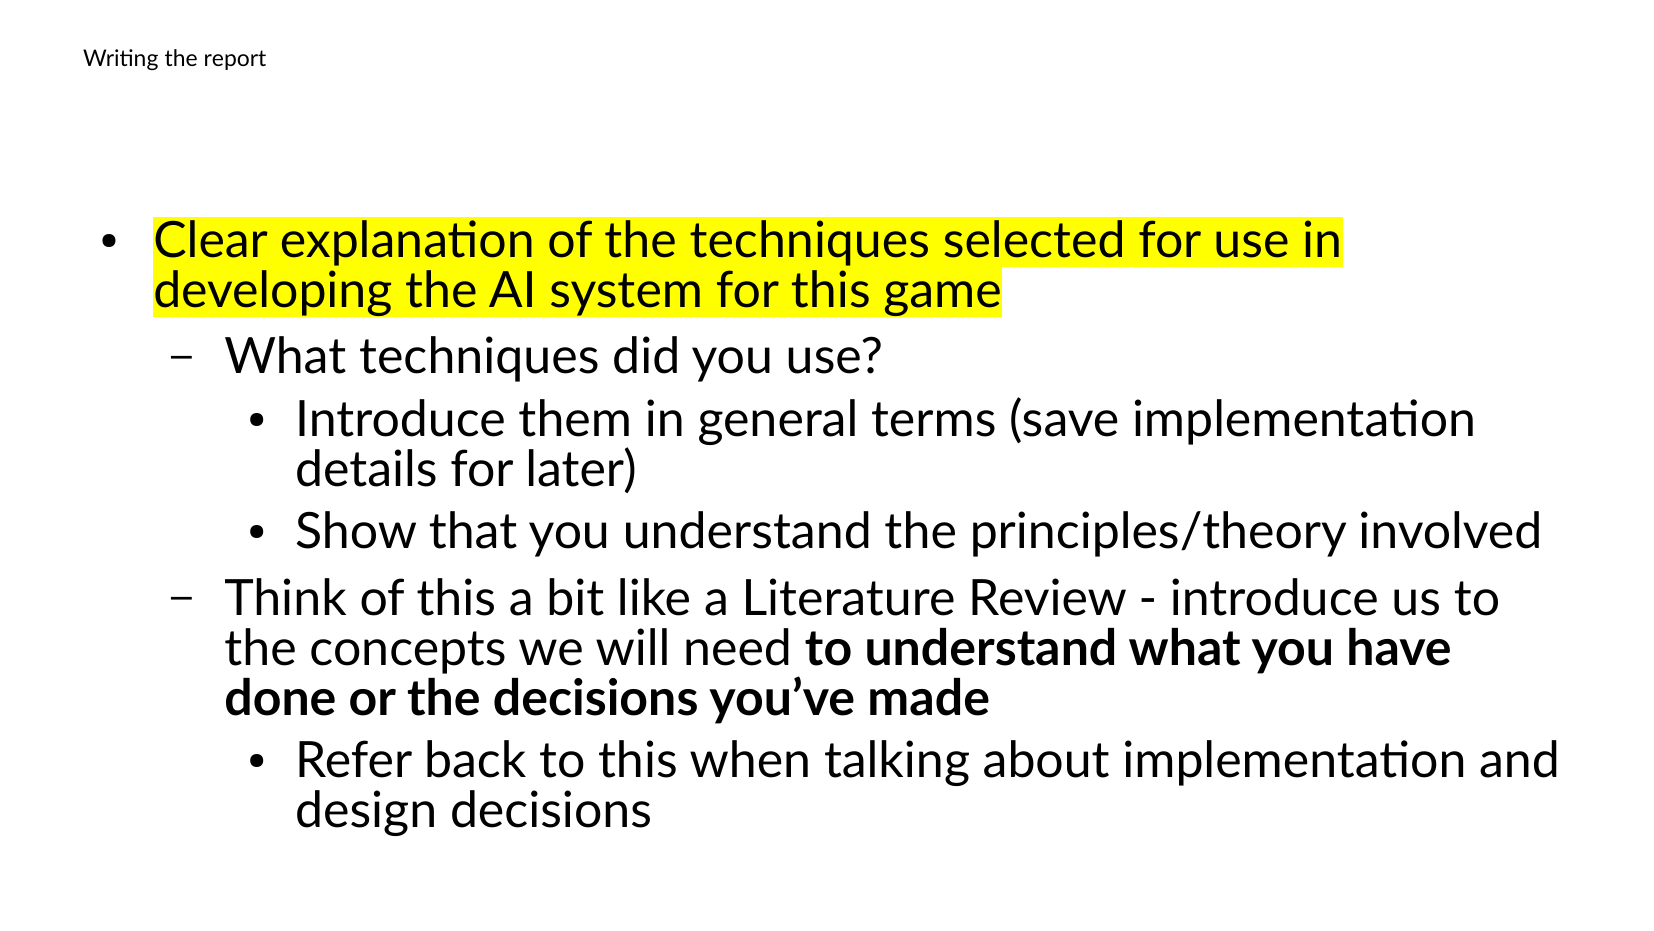

# Writing the report
Clear explanation of the techniques selected for use in developing the AI system for this game
What techniques did you use?
Introduce them in general terms (save implementation details for later)
Show that you understand the principles/theory involved
Think of this a bit like a Literature Review - introduce us to the concepts we will need to understand what you have done or the decisions you’ve made
Refer back to this when talking about implementation and design decisions